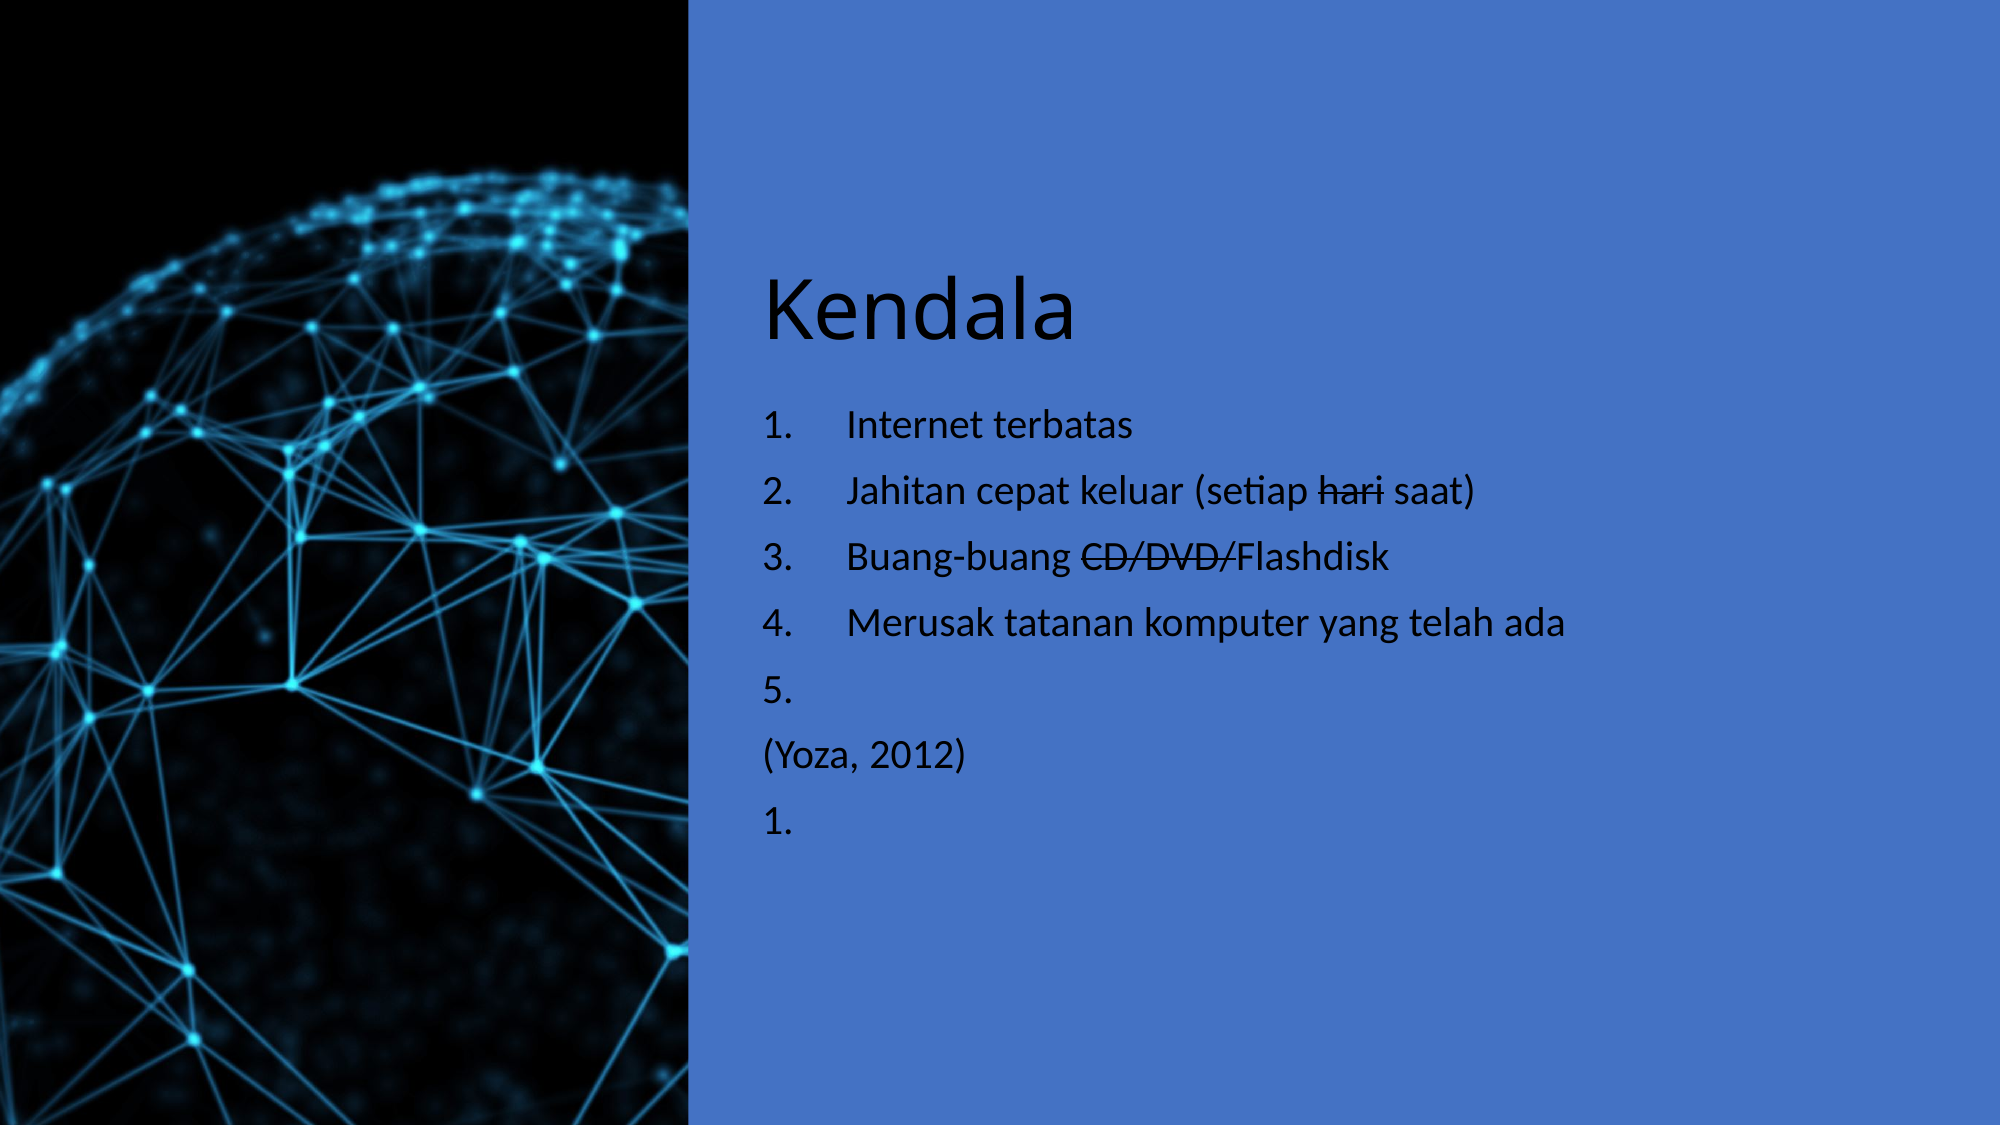

# Kendala
Internet terbatas
Jahitan cepat keluar (setiap hari saat)
Buang-buang CD/DVD/Flashdisk
Merusak tatanan komputer yang telah ada
(Yoza, 2012)